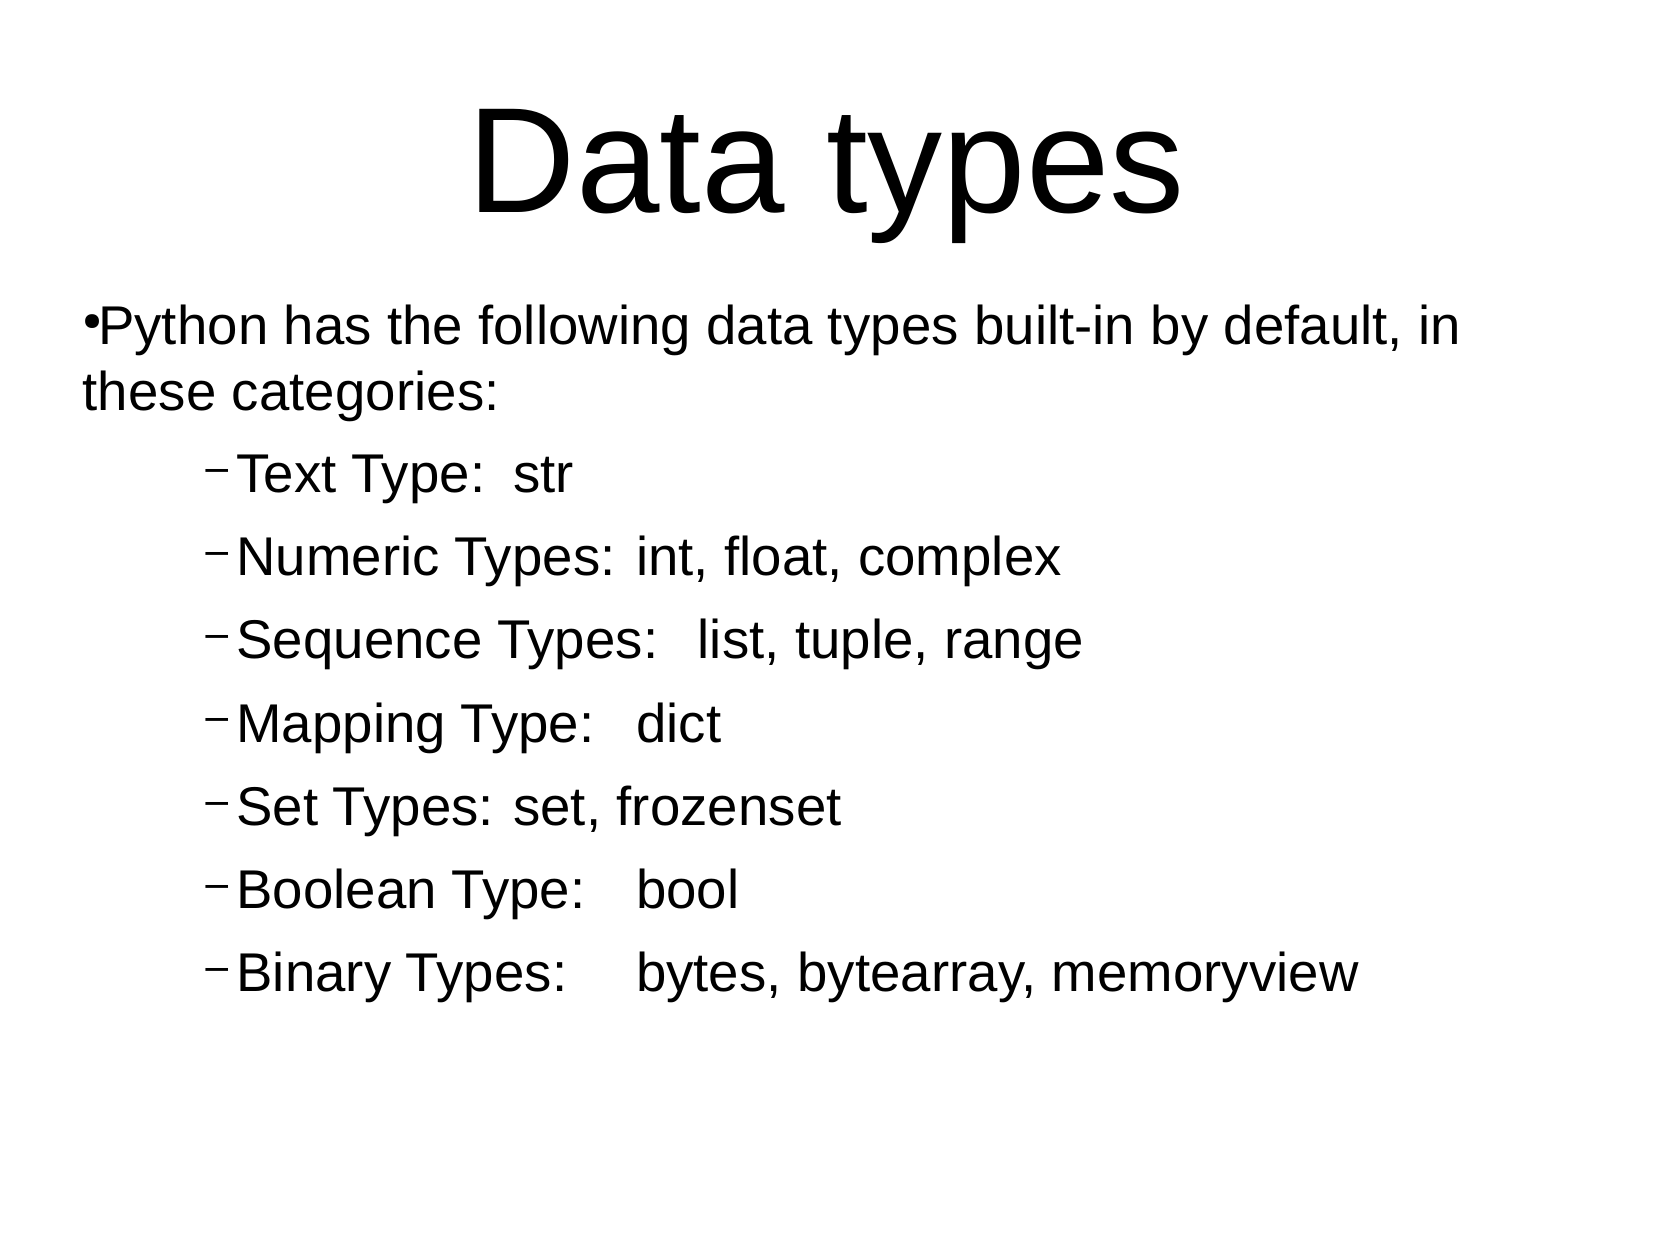

# Data types
Python has the following data types built-in by default, in these categories:
Text Type: 	str
Numeric Types: 	int, float, complex
Sequence Types: 	list, tuple, range
Mapping Type: 	dict
Set Types: 	set, frozenset
Boolean Type: 	bool
Binary Types: 	bytes, bytearray, memoryview